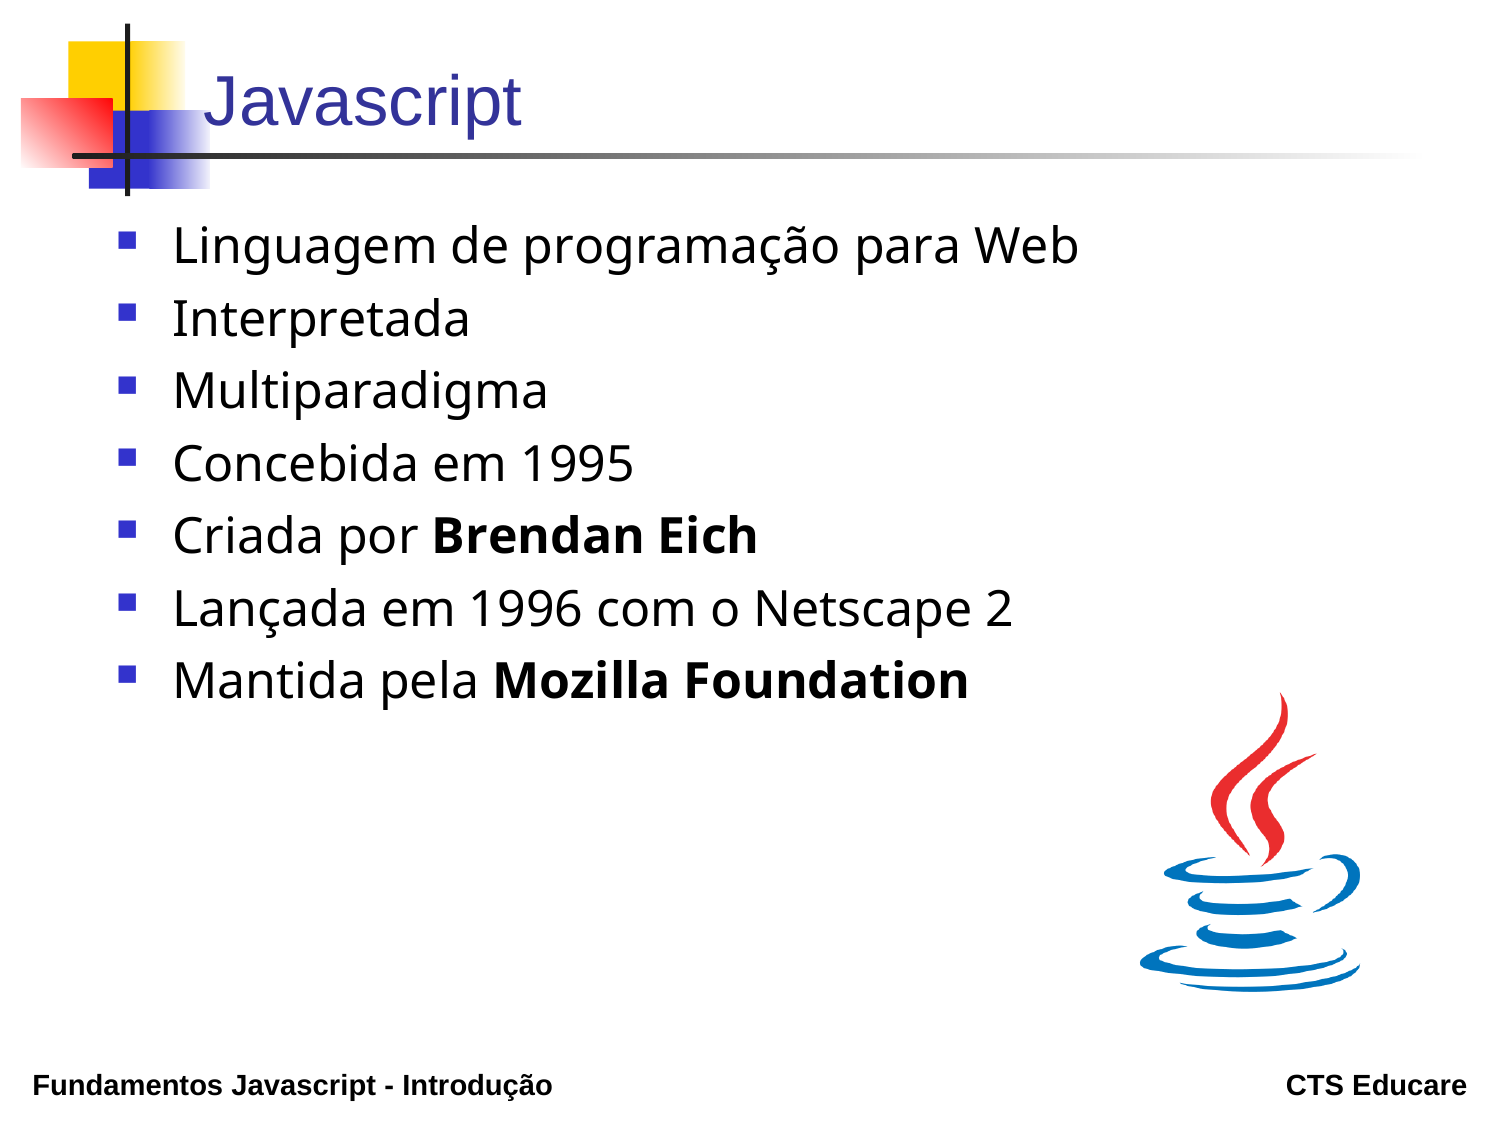

# Javascript
Linguagem de programação para Web
Interpretada
Multiparadigma
Concebida em 1995
Criada por Brendan Eich
Lançada em 1996 com o Netscape 2
Mantida pela Mozilla Foundation